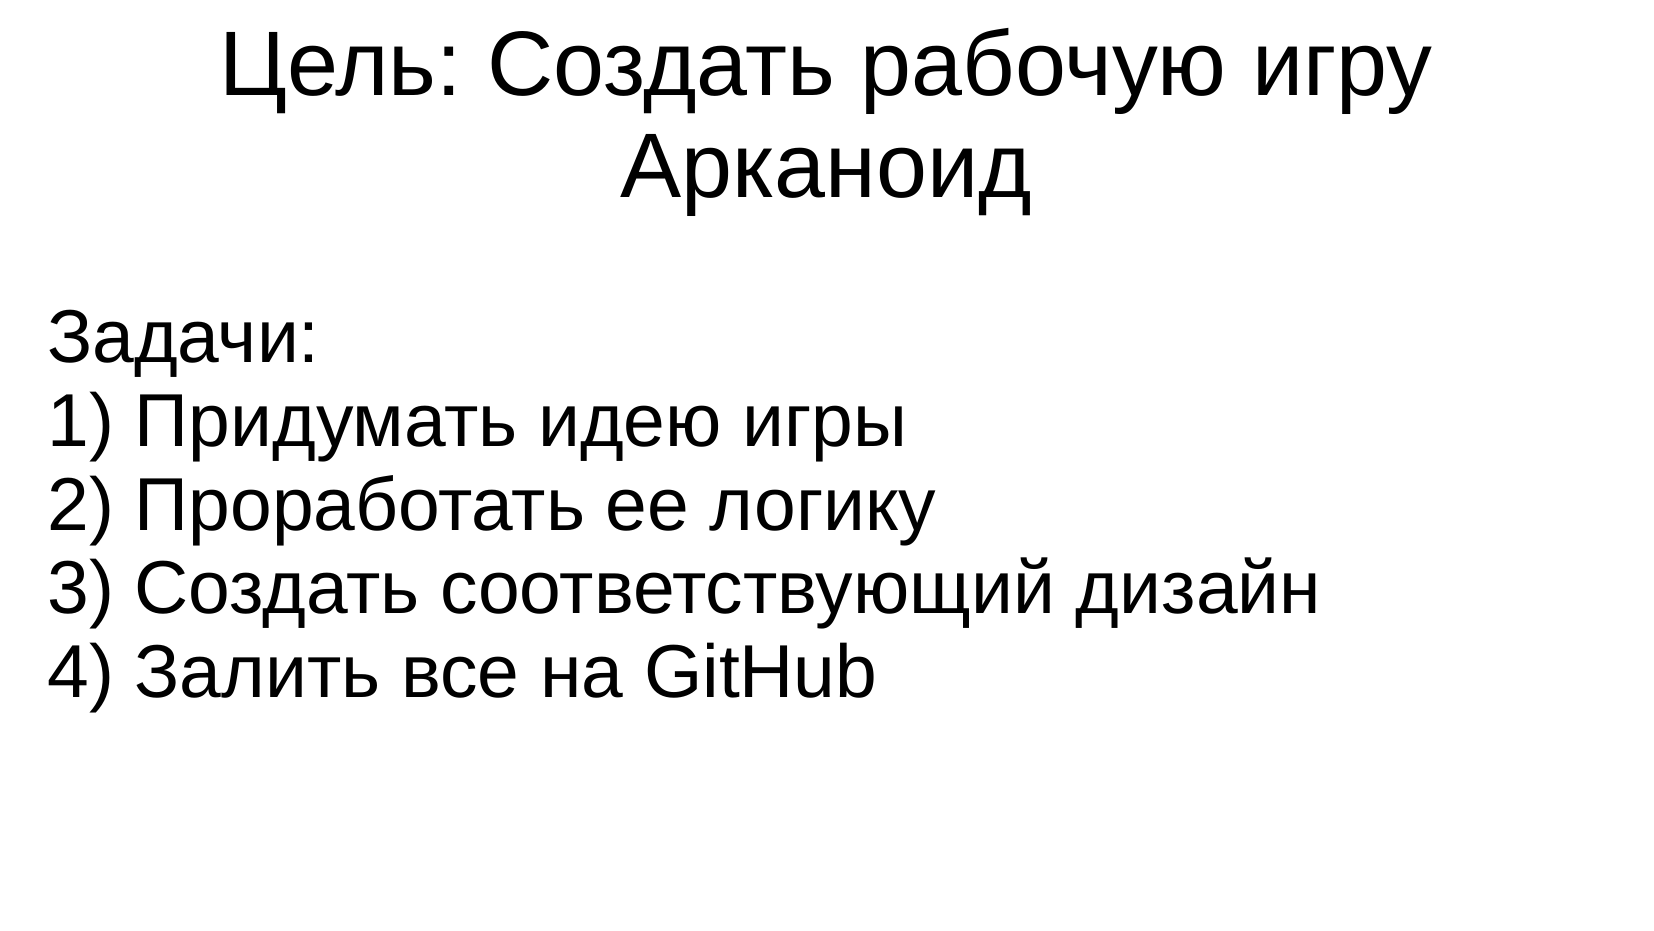

# Цель: Создать рабочую игру Арканоид
Задачи:
1) Придумать идею игры
2) Проработать ее логику
3) Создать соответствующий дизайн
4) Залить все на GitHub